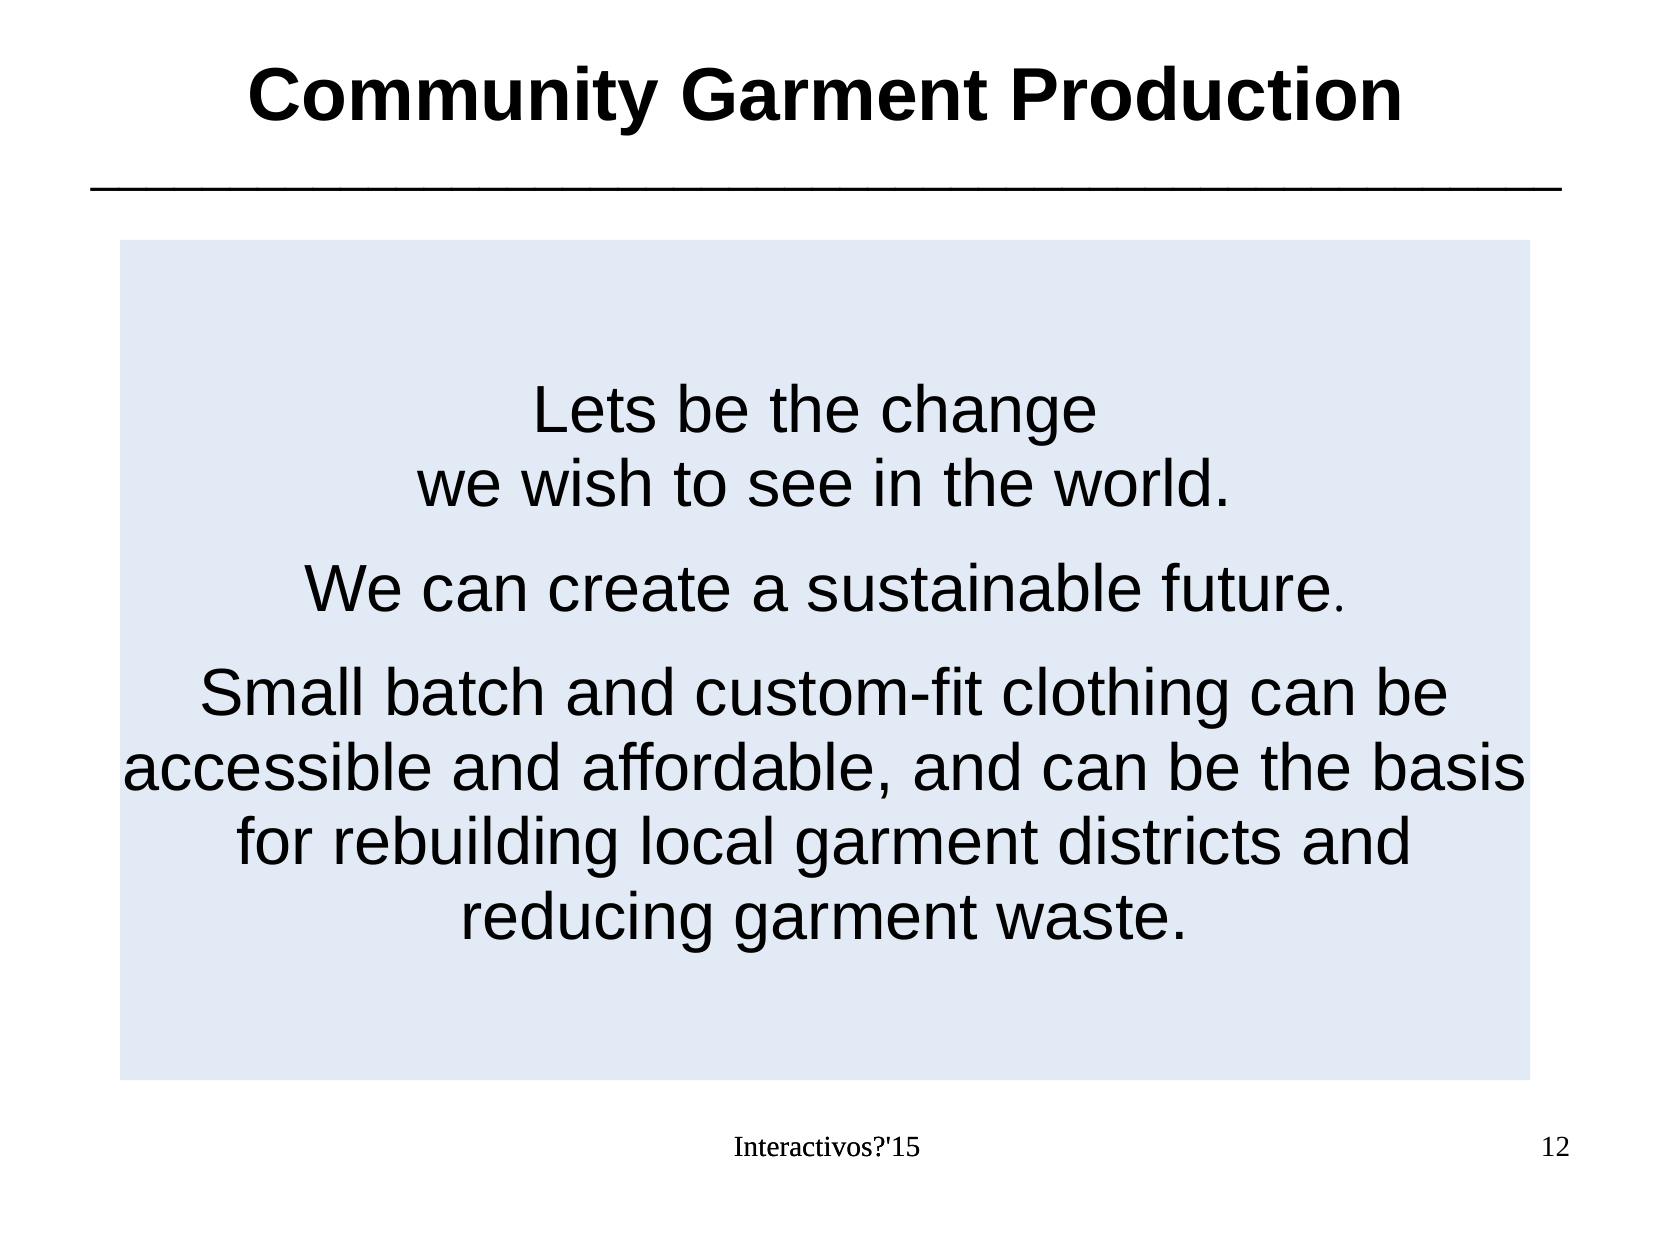

Community Garment Production
_____________________________________________________
# Lets be the change we wish to see in the world.
We can create a sustainable future.
Small batch and custom-fit clothing can be accessible and affordable, and can be the basis for rebuilding local garment districts and reducing garment waste.